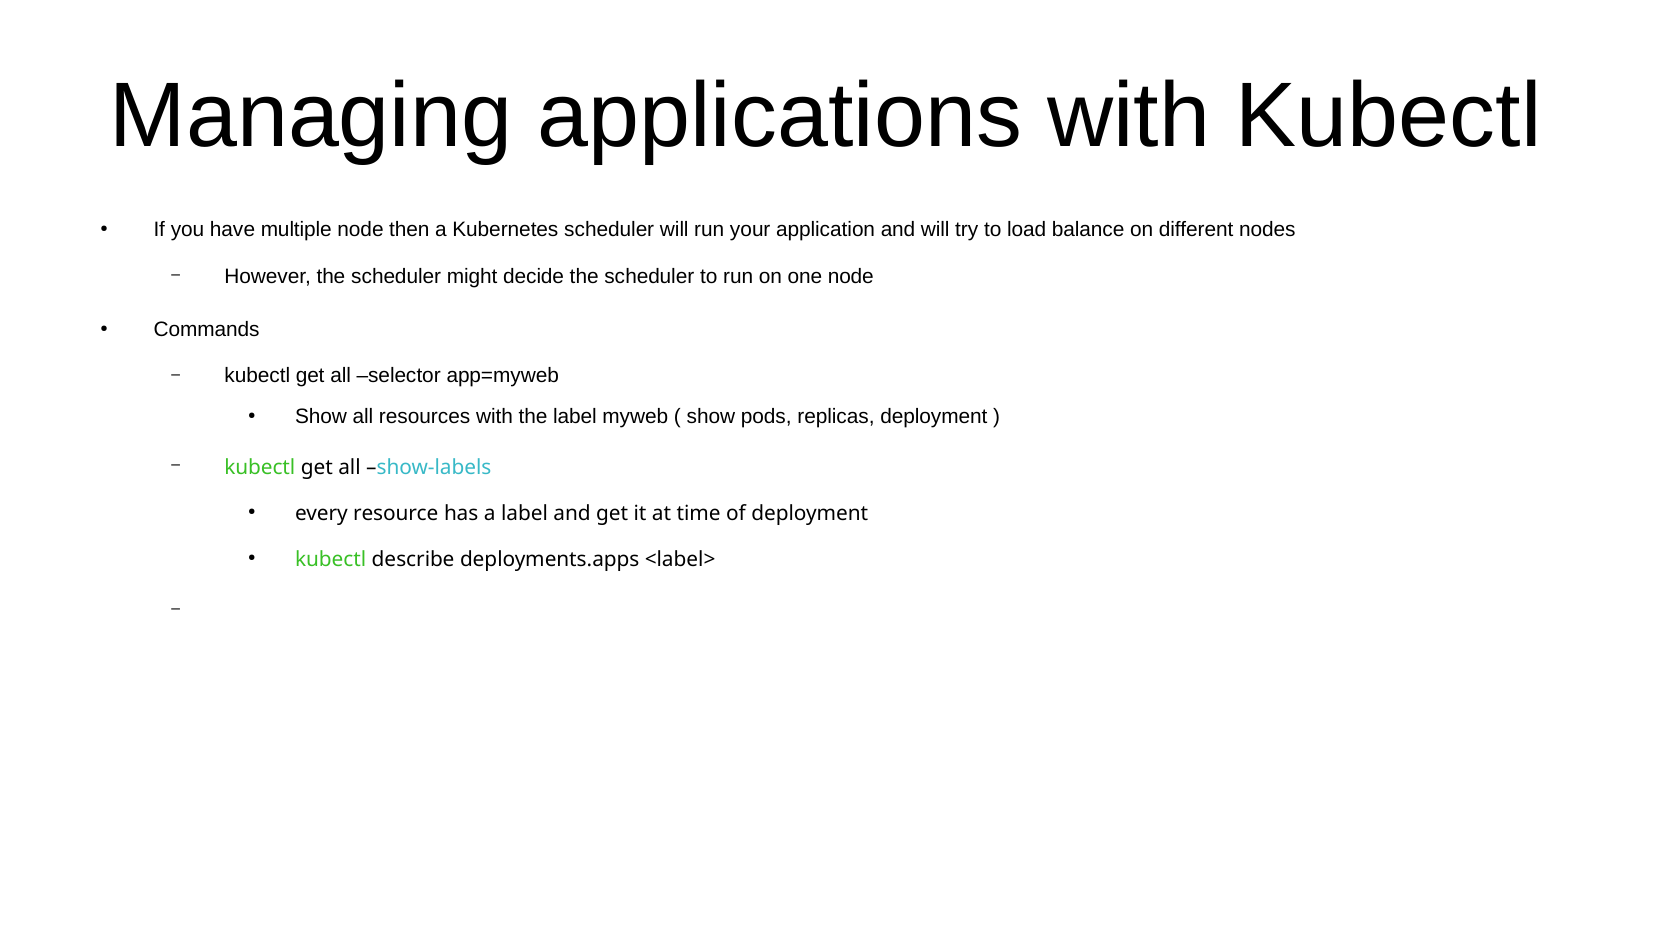

# Managing applications with Kubectl
If you have multiple node then a Kubernetes scheduler will run your application and will try to load balance on different nodes
However, the scheduler might decide the scheduler to run on one node
Commands
kubectl get all –selector app=myweb
Show all resources with the label myweb ( show pods, replicas, deployment )
kubectl get all –show-labels
every resource has a label and get it at time of deployment
kubectl describe deployments.apps <label>